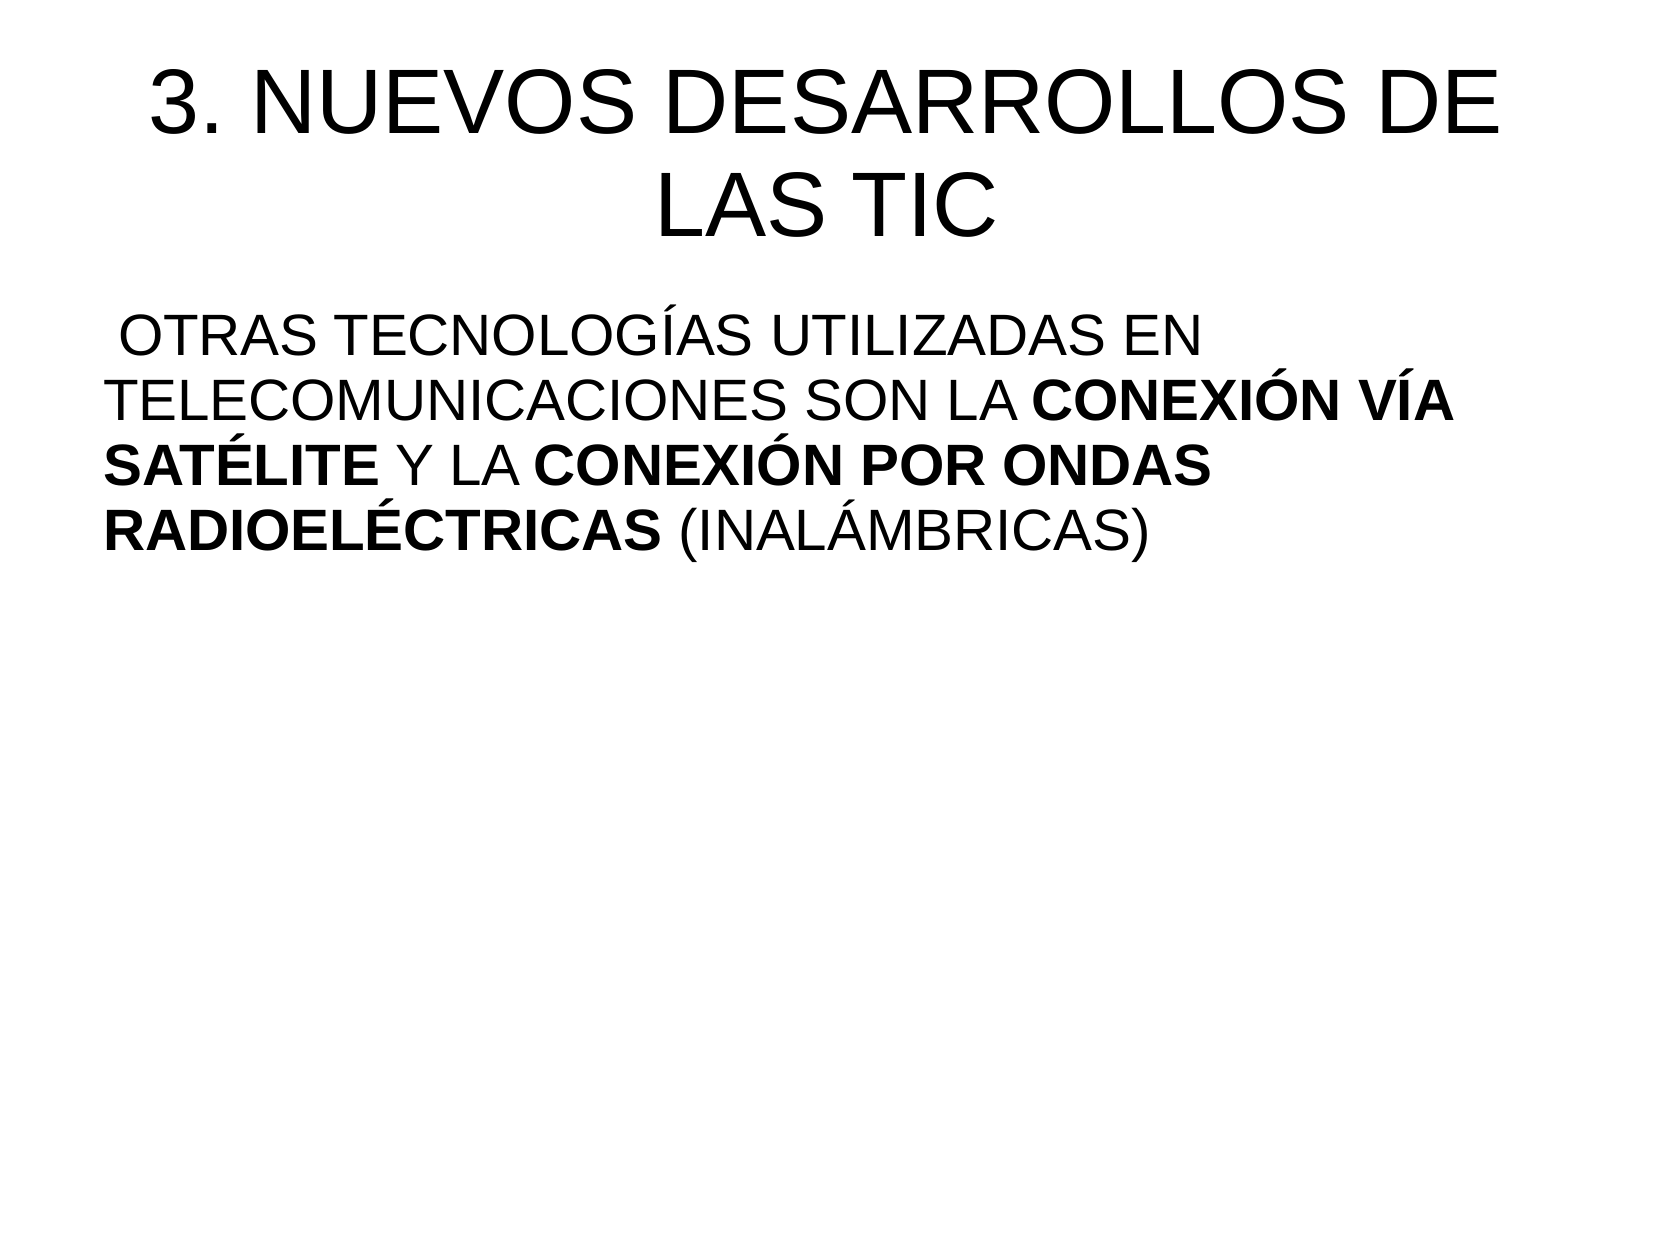

# 3. NUEVOS DESARROLLOS DE LAS TIC
OTRAS TECNOLOGÍAS UTILIZADAS EN TELECOMUNICACIONES SON LA CONEXIÓN VÍA SATÉLITE Y LA CONEXIÓN POR ONDAS RADIOELÉCTRICAS (INALÁMBRICAS)